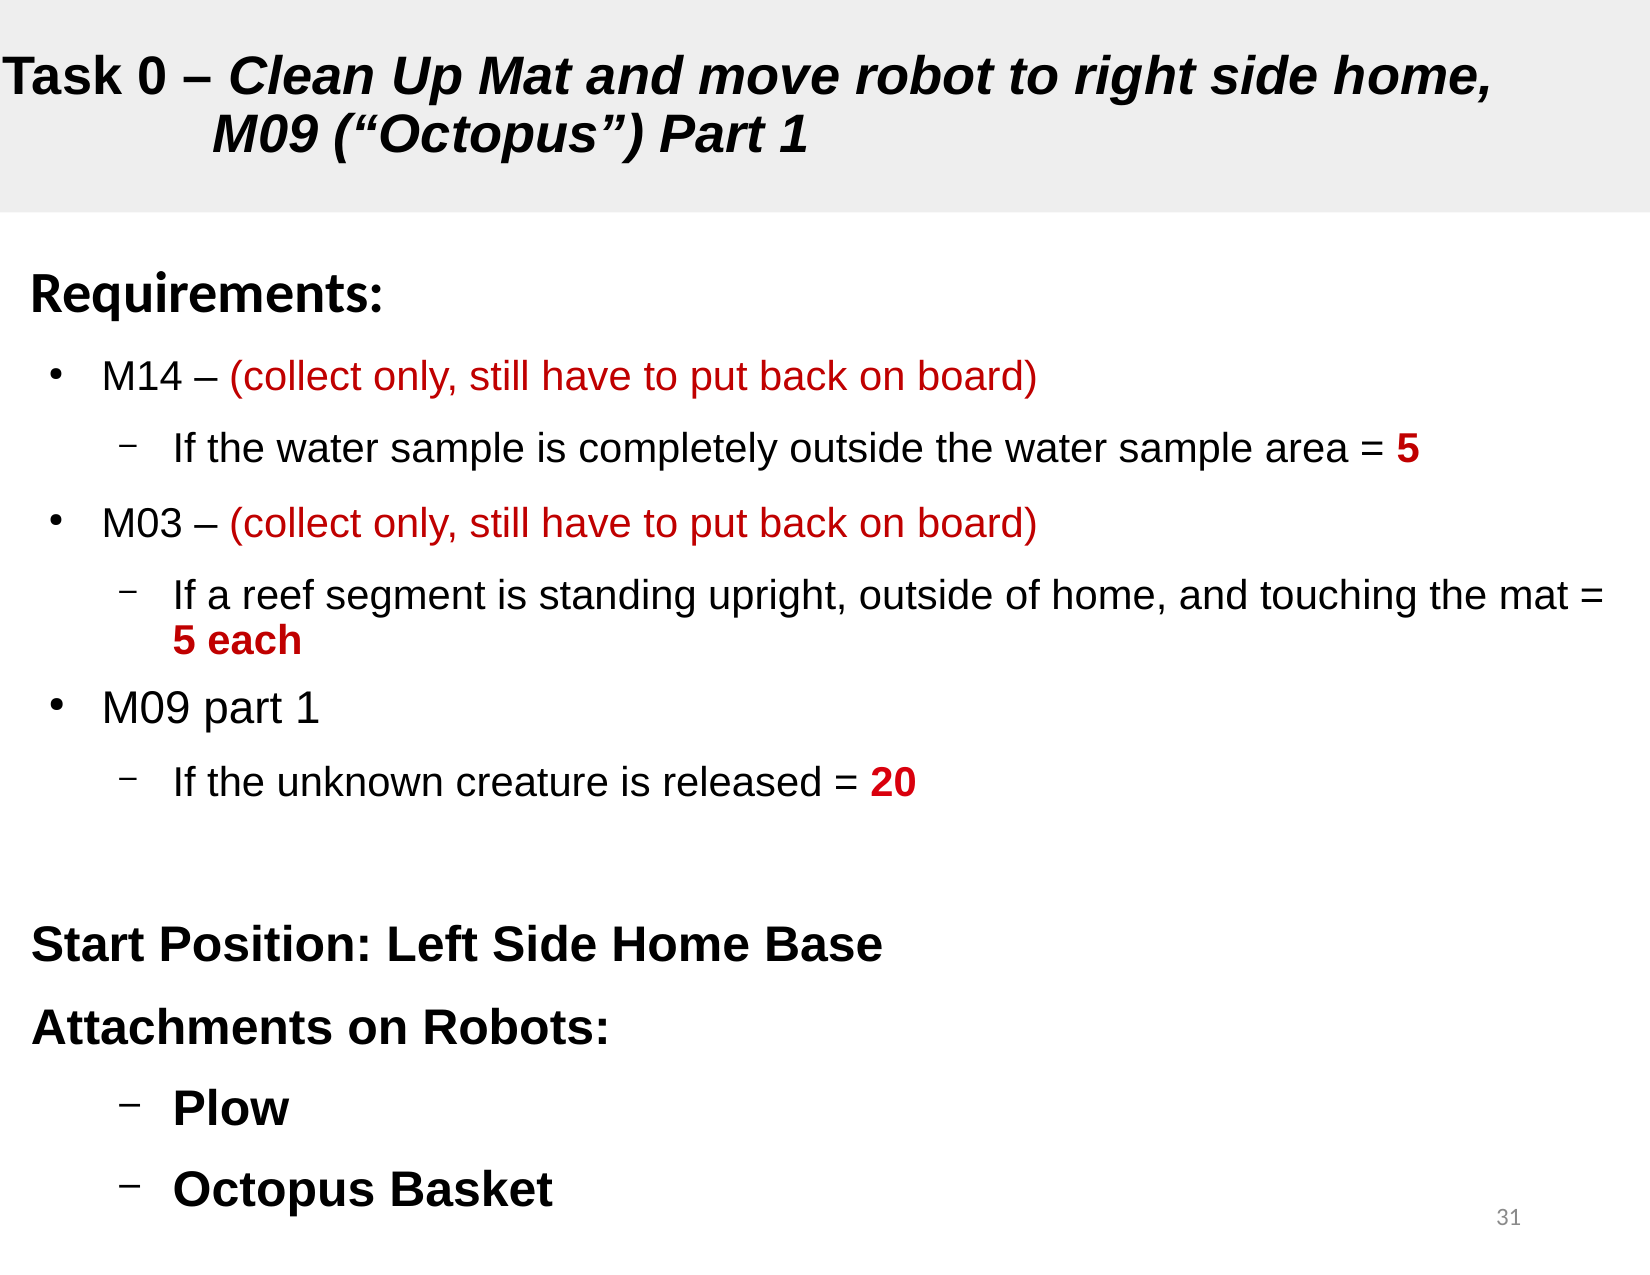

# Task 0 – Clean Up Mat and move robot to right side home, M09 (“Octopus”) Part 1
Requirements:
M14 – (collect only, still have to put back on board)
If the water sample is completely outside the water sample area = 5
M03 – (collect only, still have to put back on board)
If a reef segment is standing upright, outside of home, and touching the mat = 5 each
M09 part 1
If the unknown creature is released = 20
Start Position: Left Side Home Base
Attachments on Robots:
Plow
Octopus Basket
31